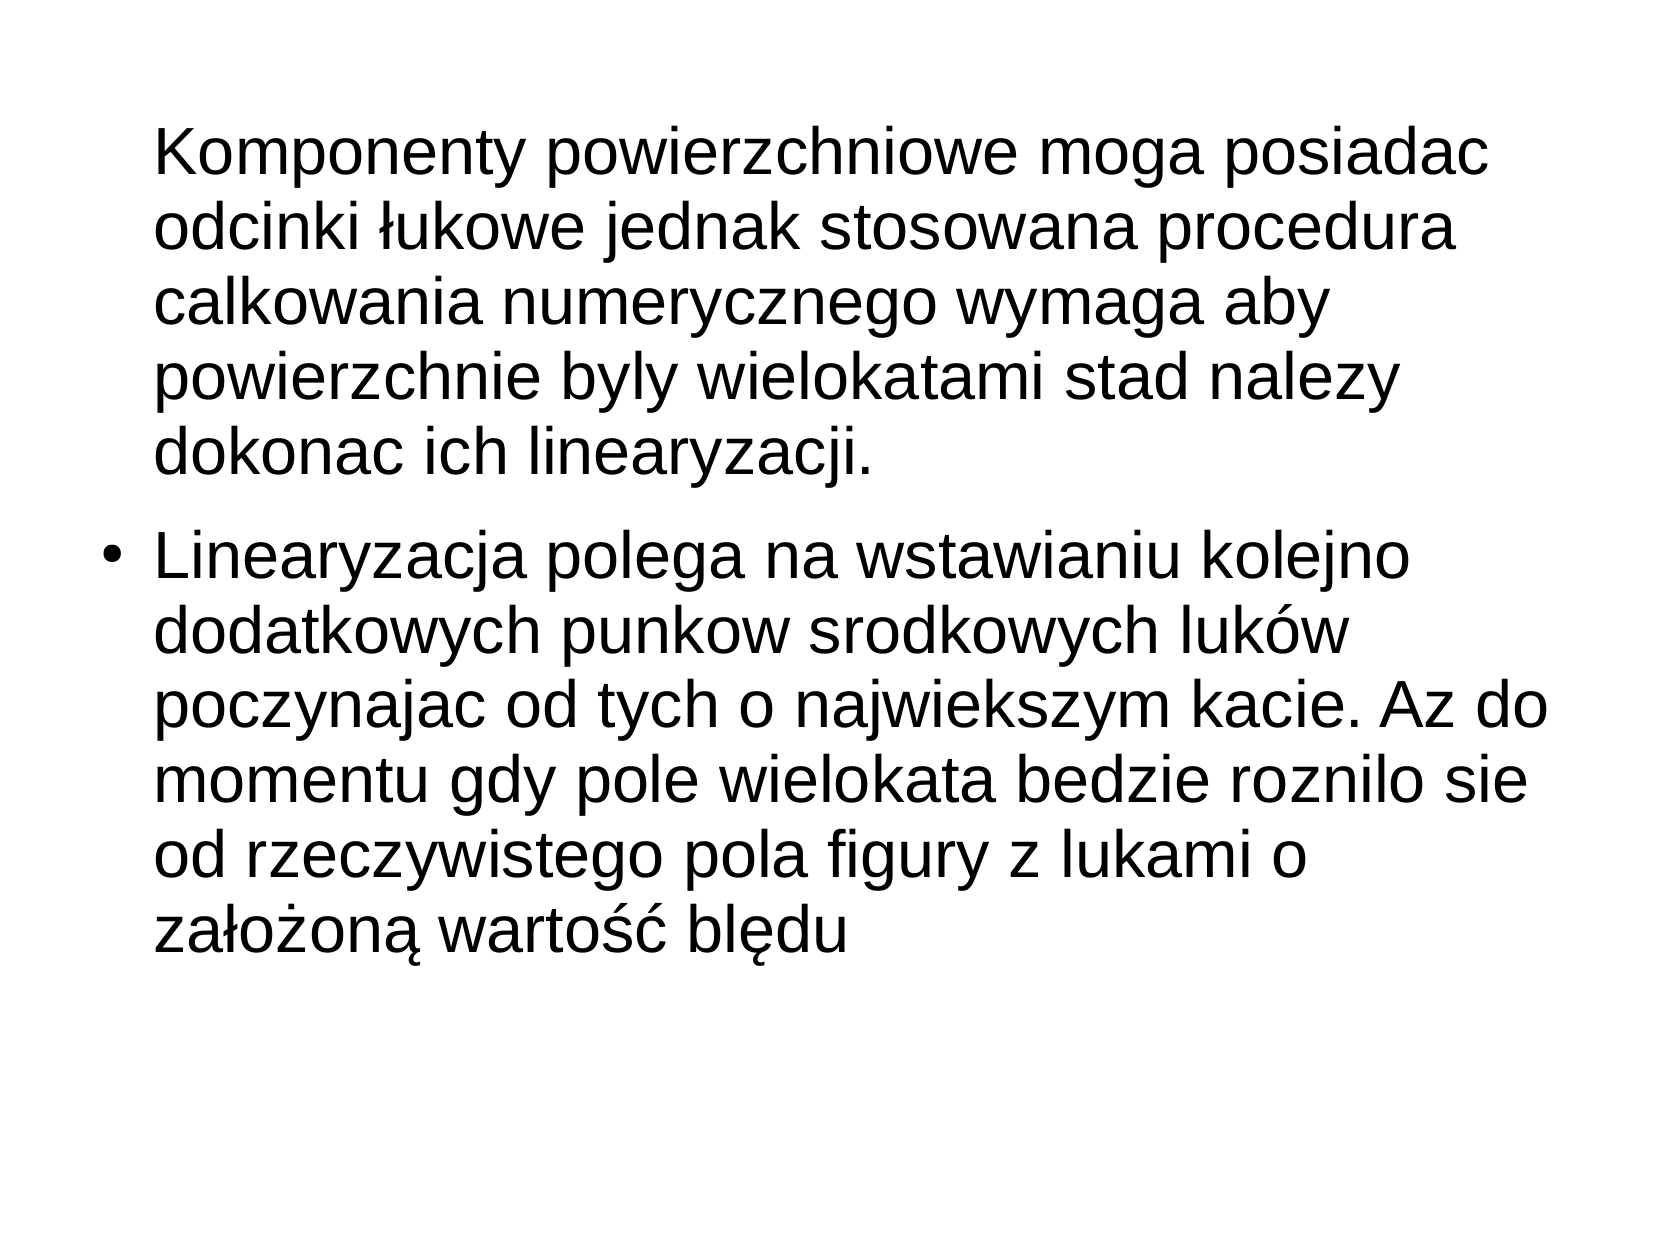

# Komponenty powierzchniowe moga posiadac odcinki łukowe jednak stosowana procedura calkowania numerycznego wymaga aby powierzchnie byly wielokatami stad nalezy dokonac ich linearyzacji.
Linearyzacja polega na wstawianiu kolejno dodatkowych punkow srodkowych luków poczynajac od tych o najwiekszym kacie. Az do momentu gdy pole wielokata bedzie roznilo sie od rzeczywistego pola figury z lukami o założoną wartość blędu